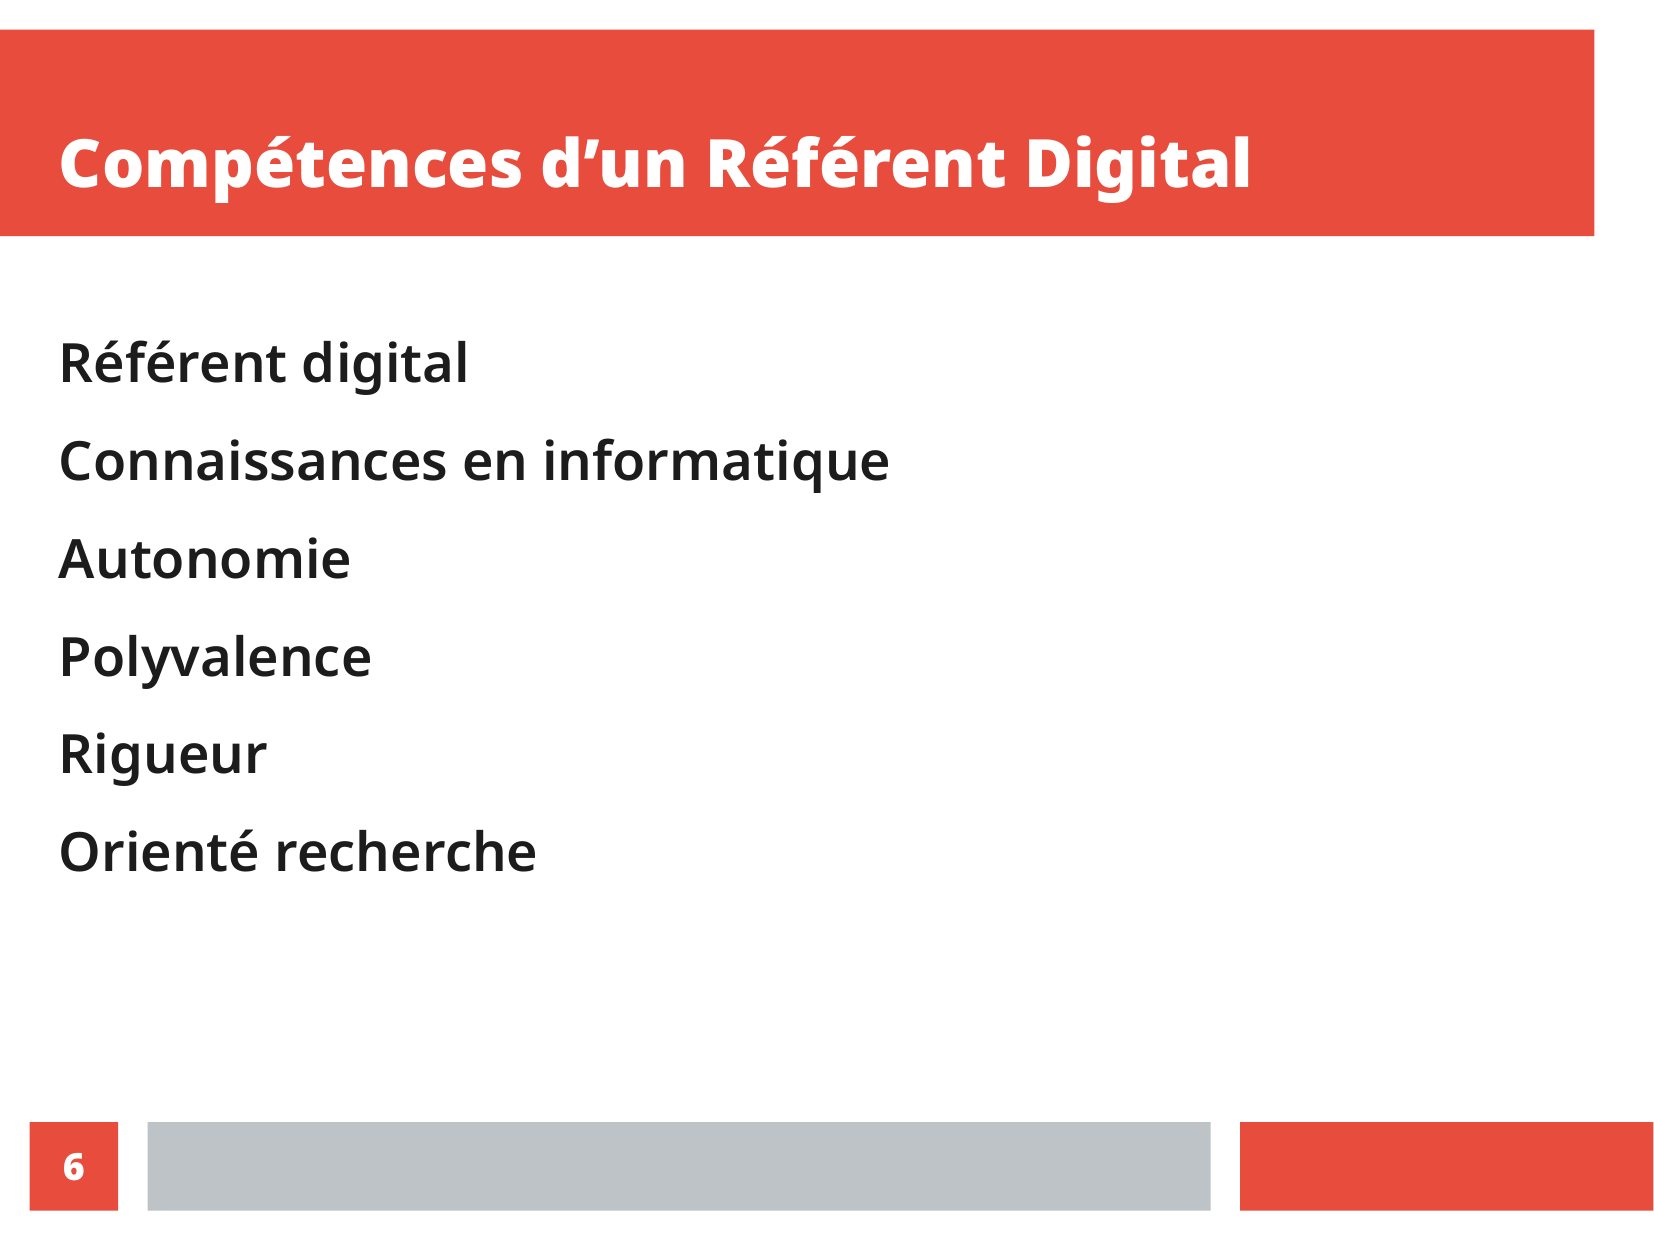

# Compétences d’un Référent Digital
Référent digital
Connaissances en informatique
Autonomie
Polyvalence
Rigueur
Orienté recherche
6